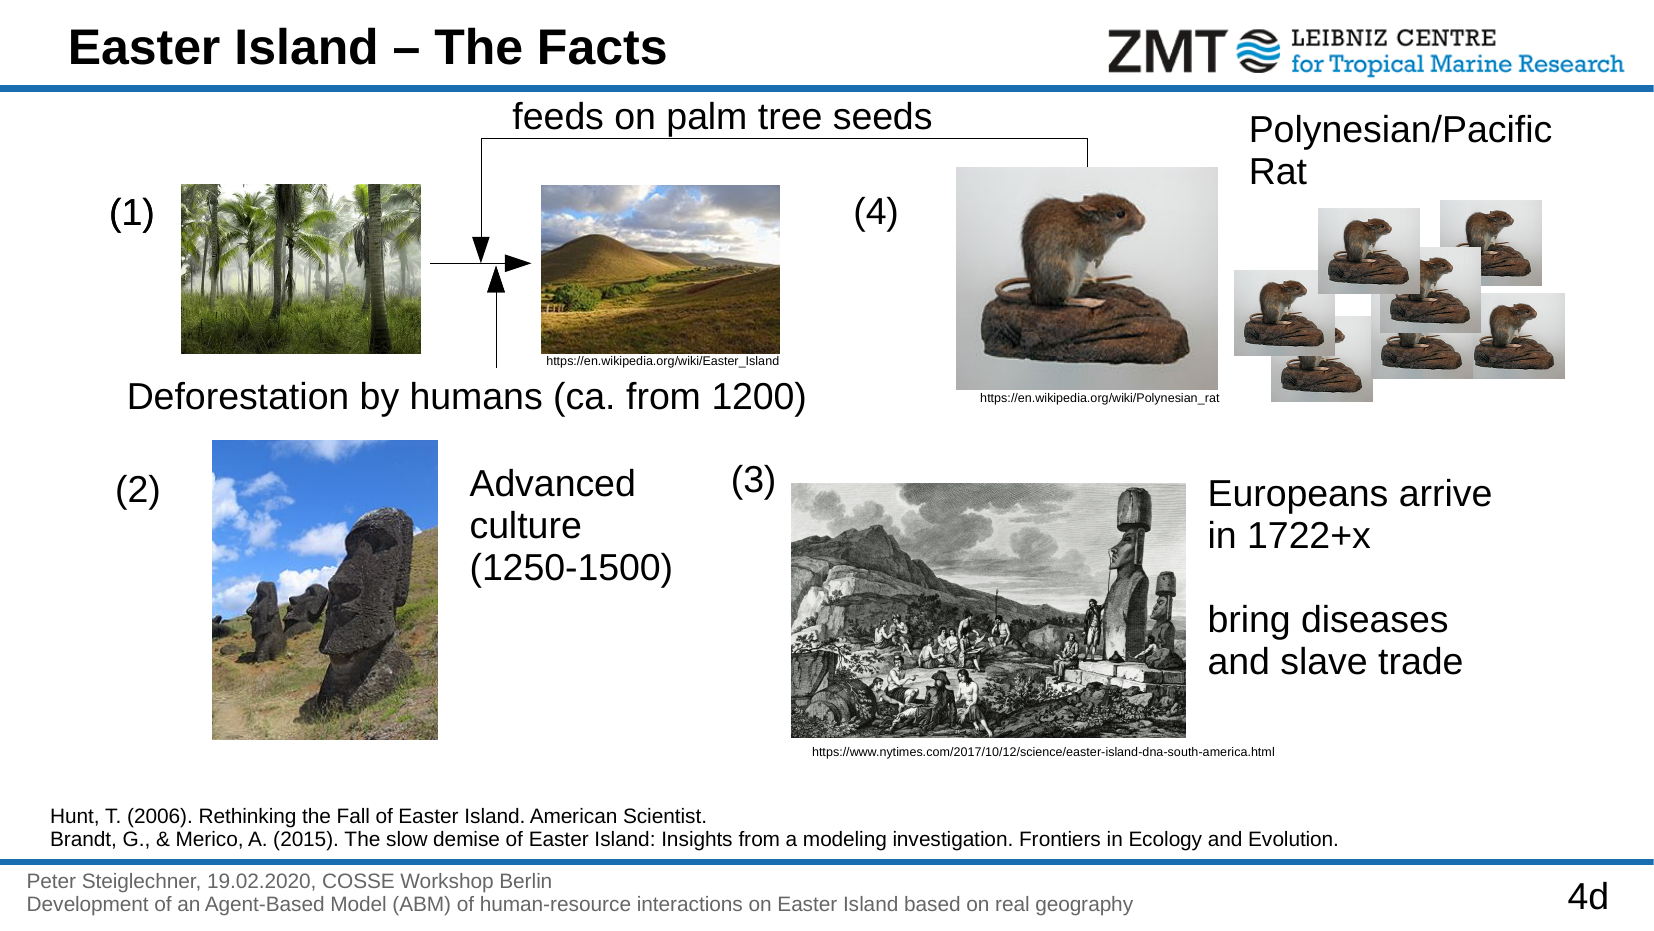

Easter Island – The Facts
feeds on palm tree seeds
Polynesian/Pacific
Rat
(4)
(1)
(1)
https://en.wikipedia.org/wiki/Easter_Island
Deforestation by humans (ca. from 1200)
https://en.wikipedia.org/wiki/Polynesian_rat
(3)
Advanced culture
(1250-1500)
(2)
Europeans arrive in 1722+x
bring diseases and slave trade
https://www.nytimes.com/2017/10/12/science/easter-island-dna-south-america.html
Hunt, T. (2006). Rethinking the Fall of Easter Island. American Scientist.
Brandt, G., & Merico, A. (2015). The slow demise of Easter Island: Insights from a modeling investigation. Frontiers in Ecology and Evolution.
4d